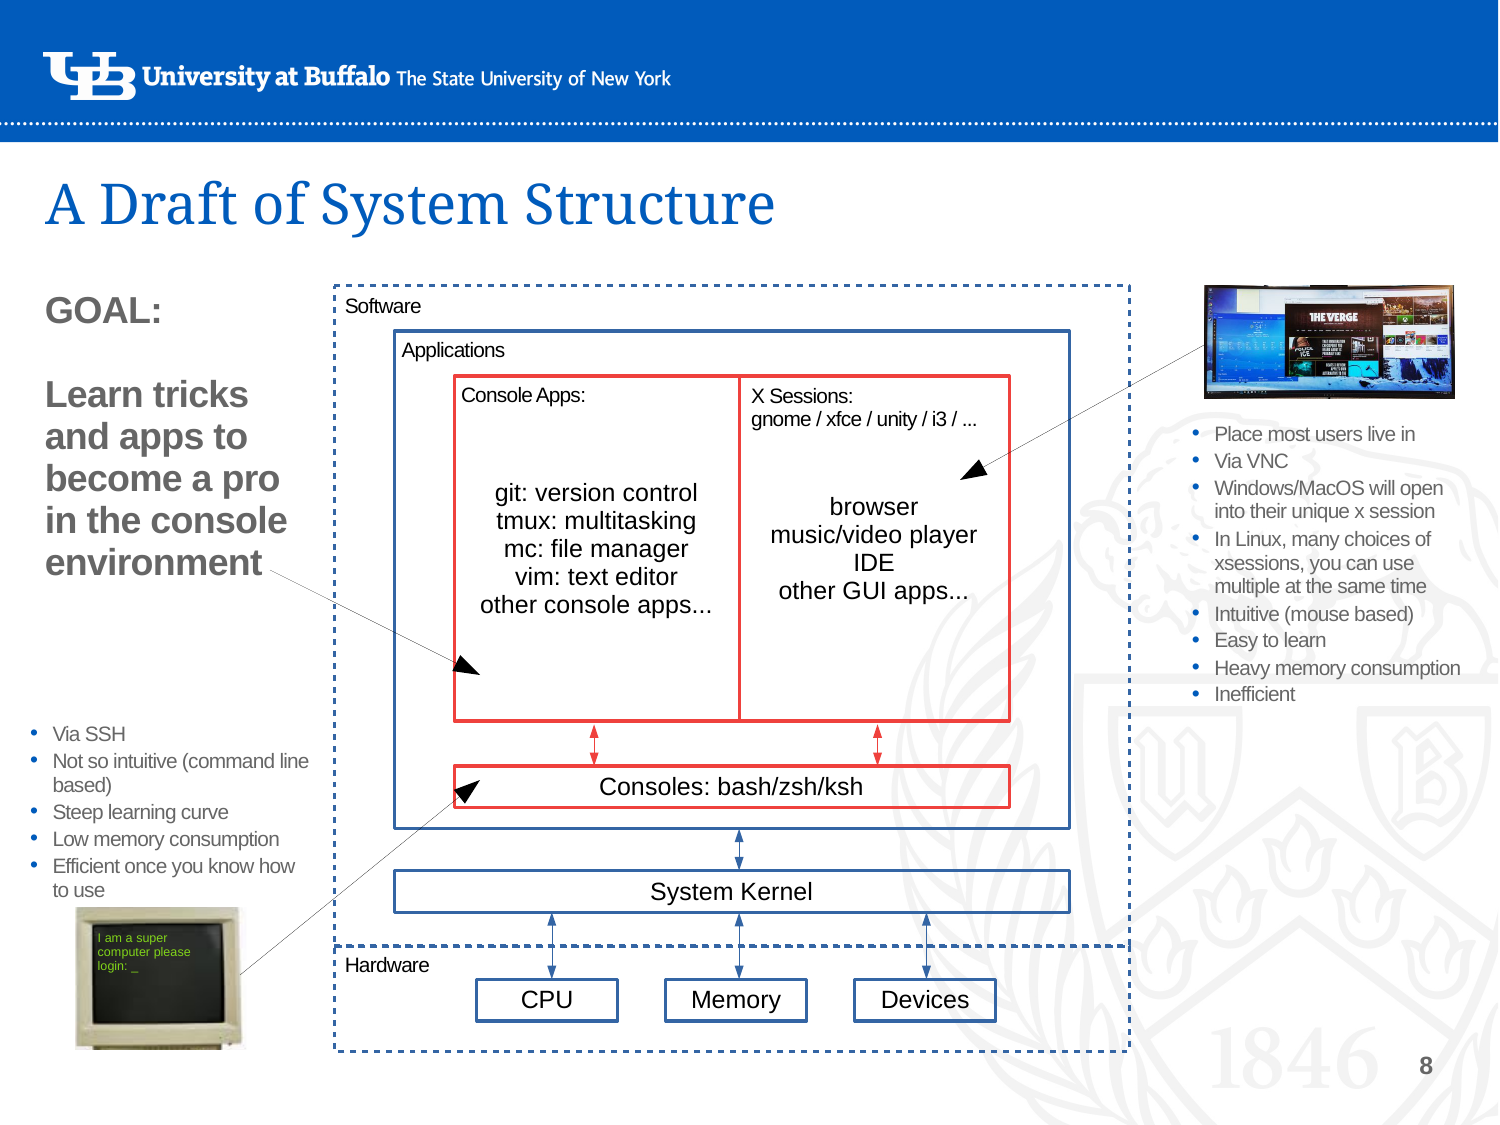

# A Draft of System Structure
GOAL:
Learn tricks and apps to become a pro in the console environment
Software
Applications
Console Apps:
git: version control
tmux: multitasking
mc: file manager
vim: text editor
other console apps...
browser
music/video player
IDE
other GUI apps...
X Sessions:
gnome / xfce / unity / i3 / ...
Place most users live in
Via VNC
Windows/MacOS will open into their unique x session
In Linux, many choices of xsessions, you can use multiple at the same time
Intuitive (mouse based)
Easy to learn
Heavy memory consumption
Inefficient
Via SSH
Not so intuitive (command line based)
Steep learning curve
Low memory consumption
Efficient once you know how to use
Consoles: bash/zsh/ksh
System Kernel
I am a super computer please login: _
Hardware
CPU
Memory
Devices